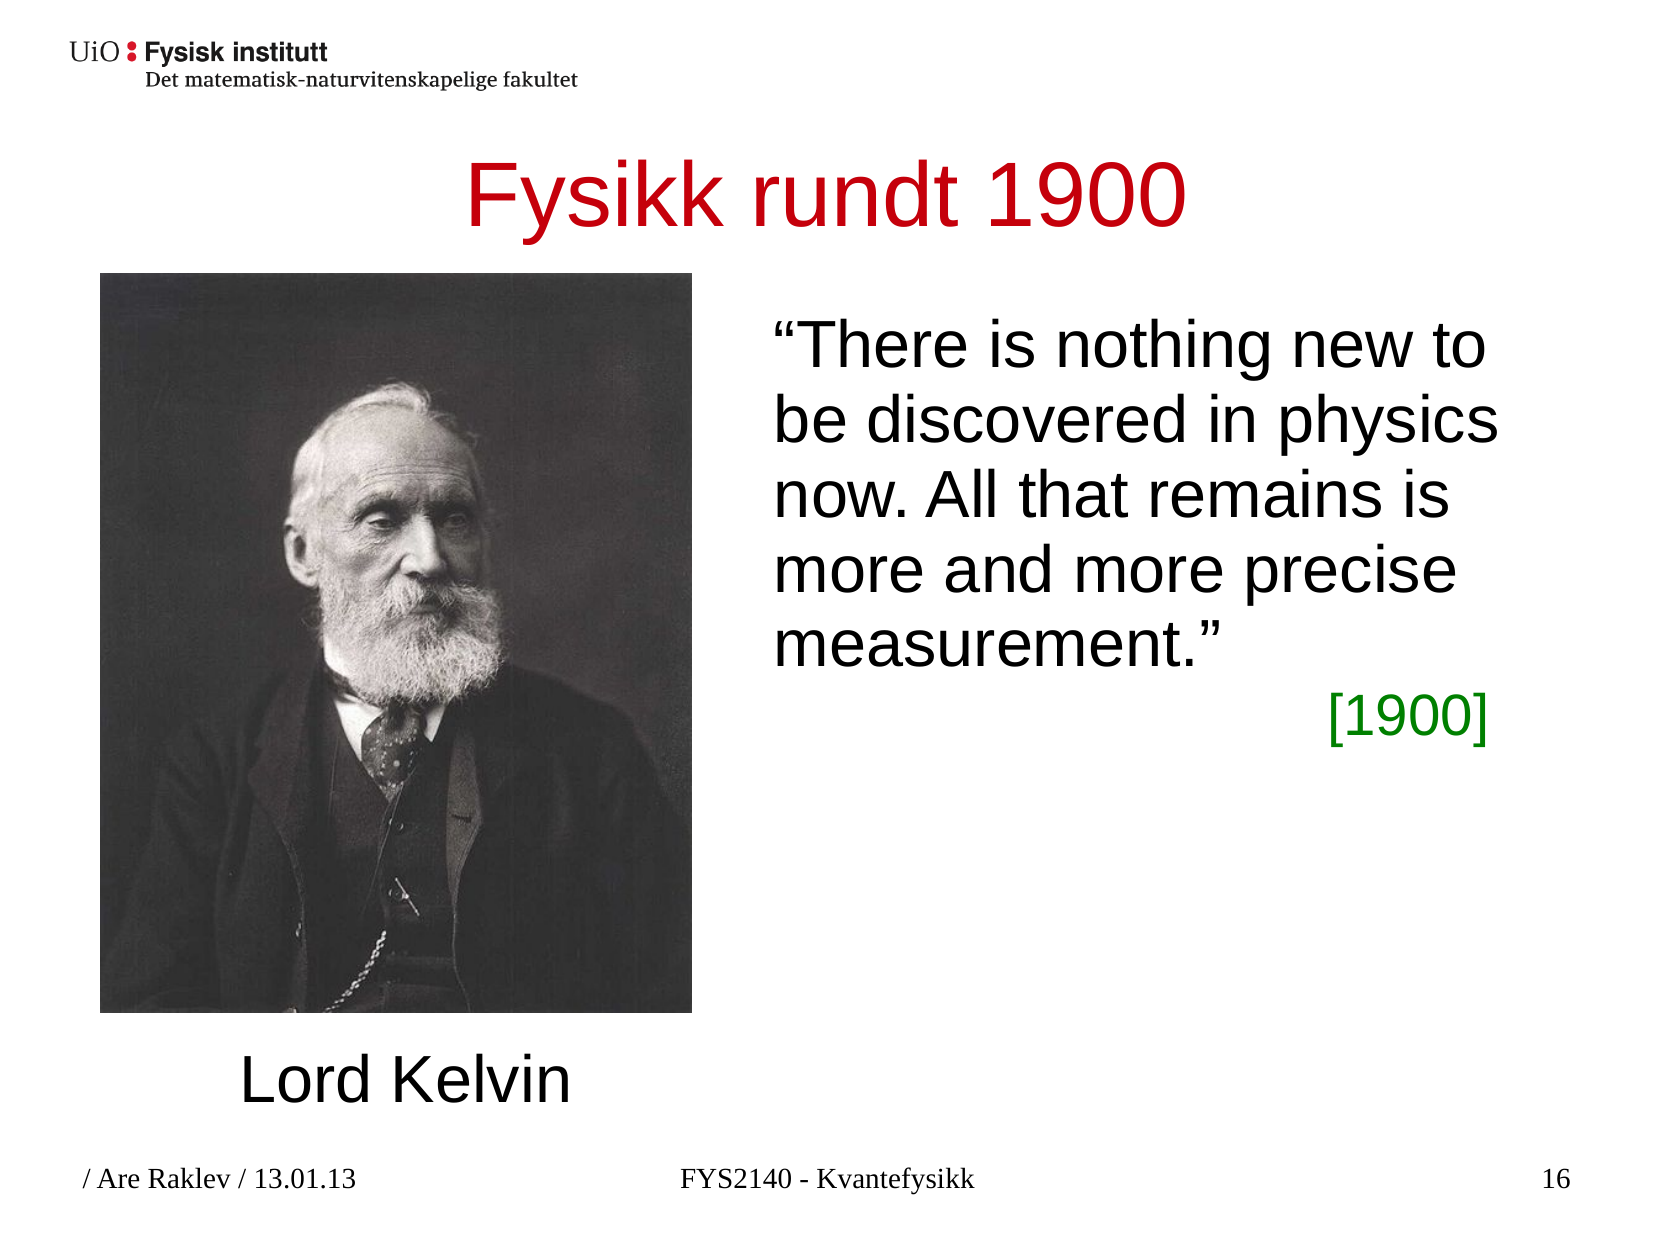

# Fysikk rundt 1900
“There is nothing new to be discovered in physics now. All that remains is more and more precise measurement.”
[1900]
Lord Kelvin
/ Are Raklev / 13.01.13
FYS2140 - Kvantefysikk
16